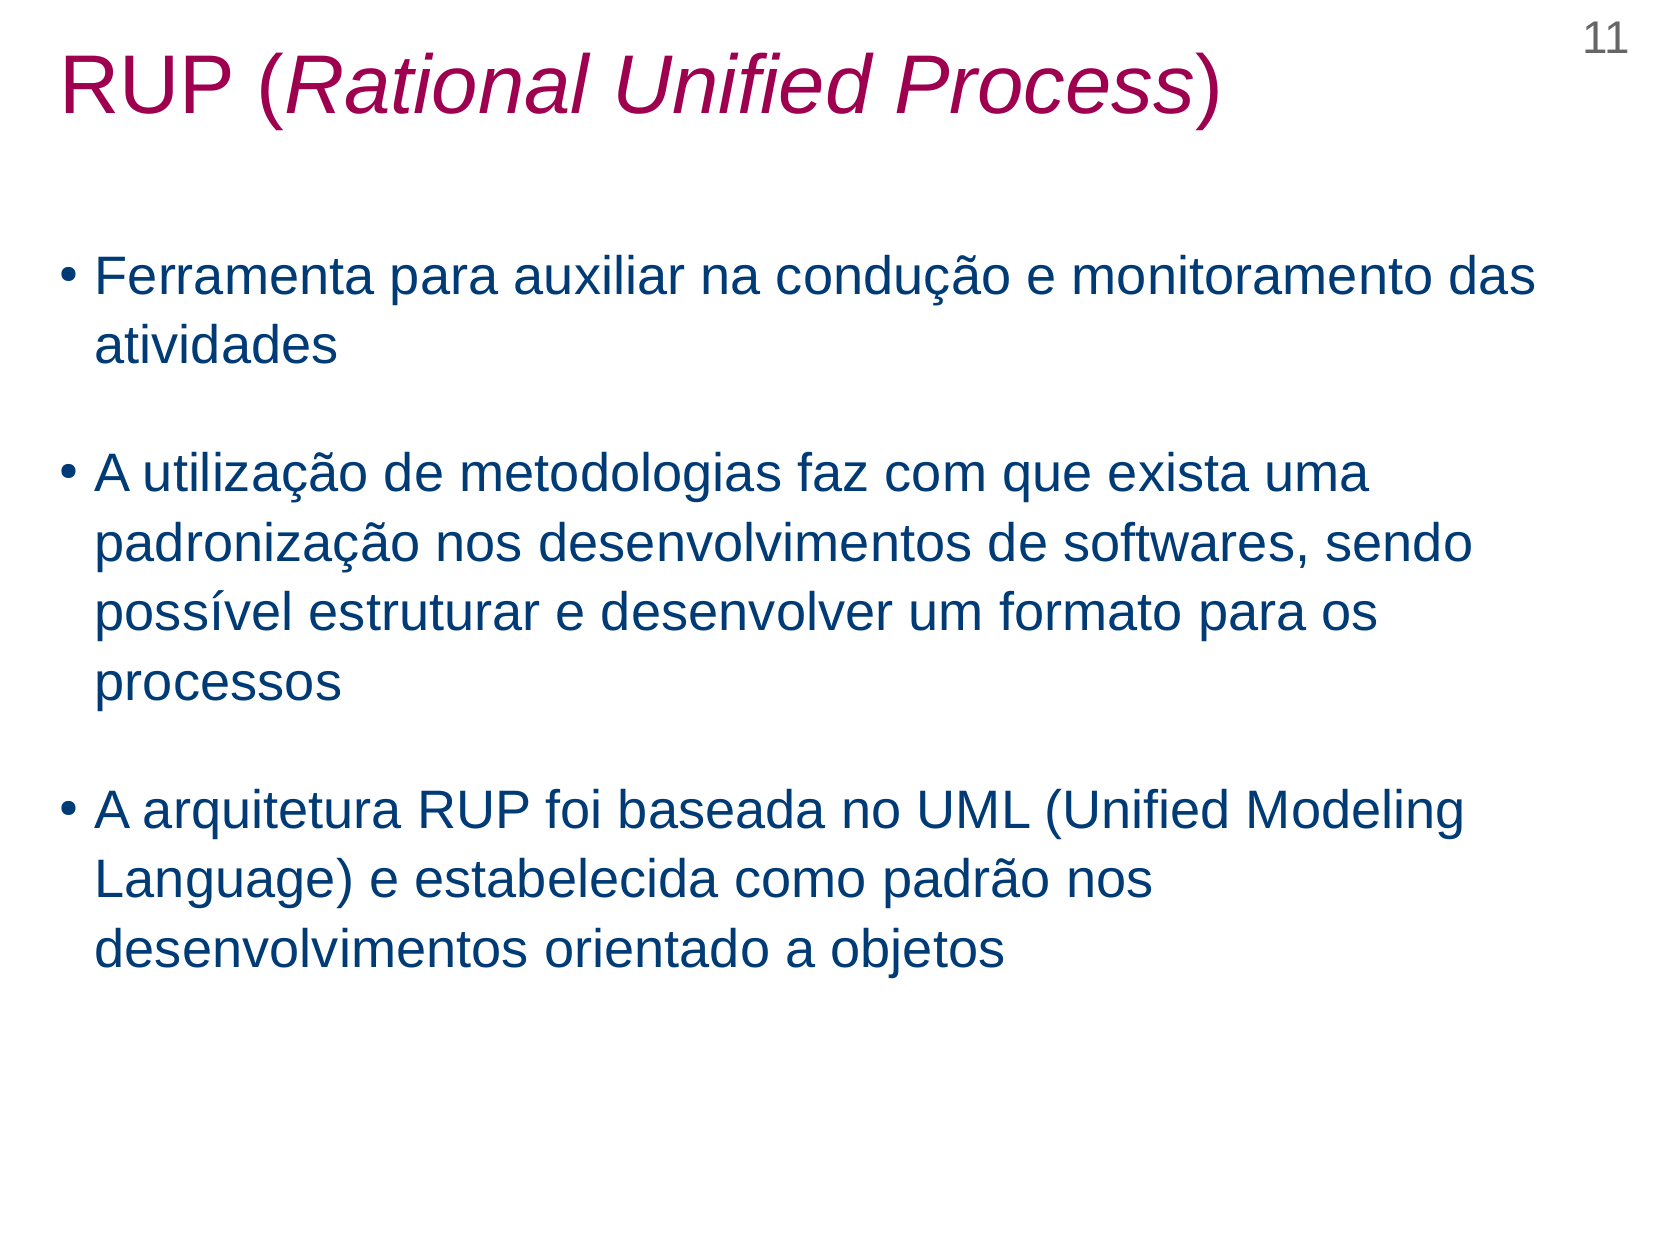

11
# RUP (Rational Unified Process)
Ferramenta para auxiliar na condução e monitoramento das atividades
A utilização de metodologias faz com que exista uma padronização nos desenvolvimentos de softwares, sendo possível estruturar e desenvolver um formato para os processos
A arquitetura RUP foi baseada no UML (Unified Modeling Language) e estabelecida como padrão nos desenvolvimentos orientado a objetos